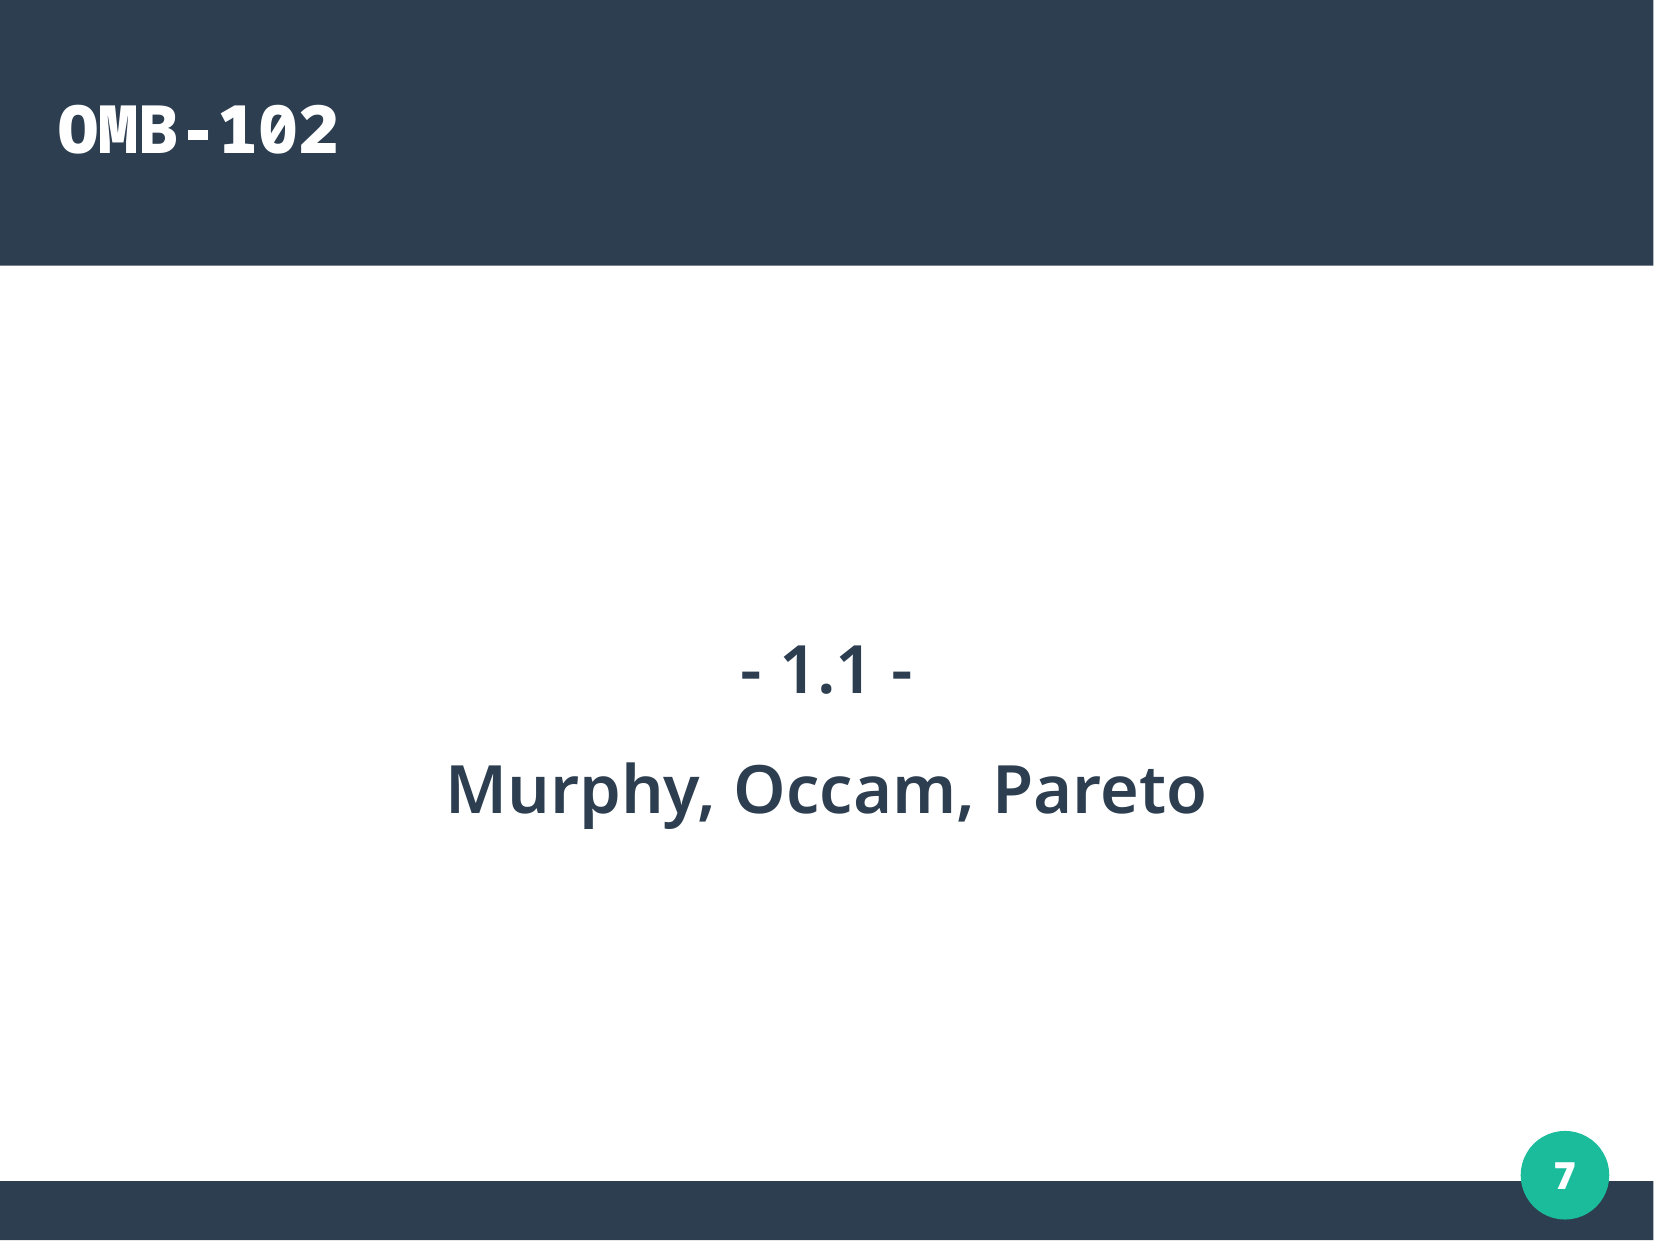

# OMB-102
- 1.1 -
Murphy, Occam, Pareto
7